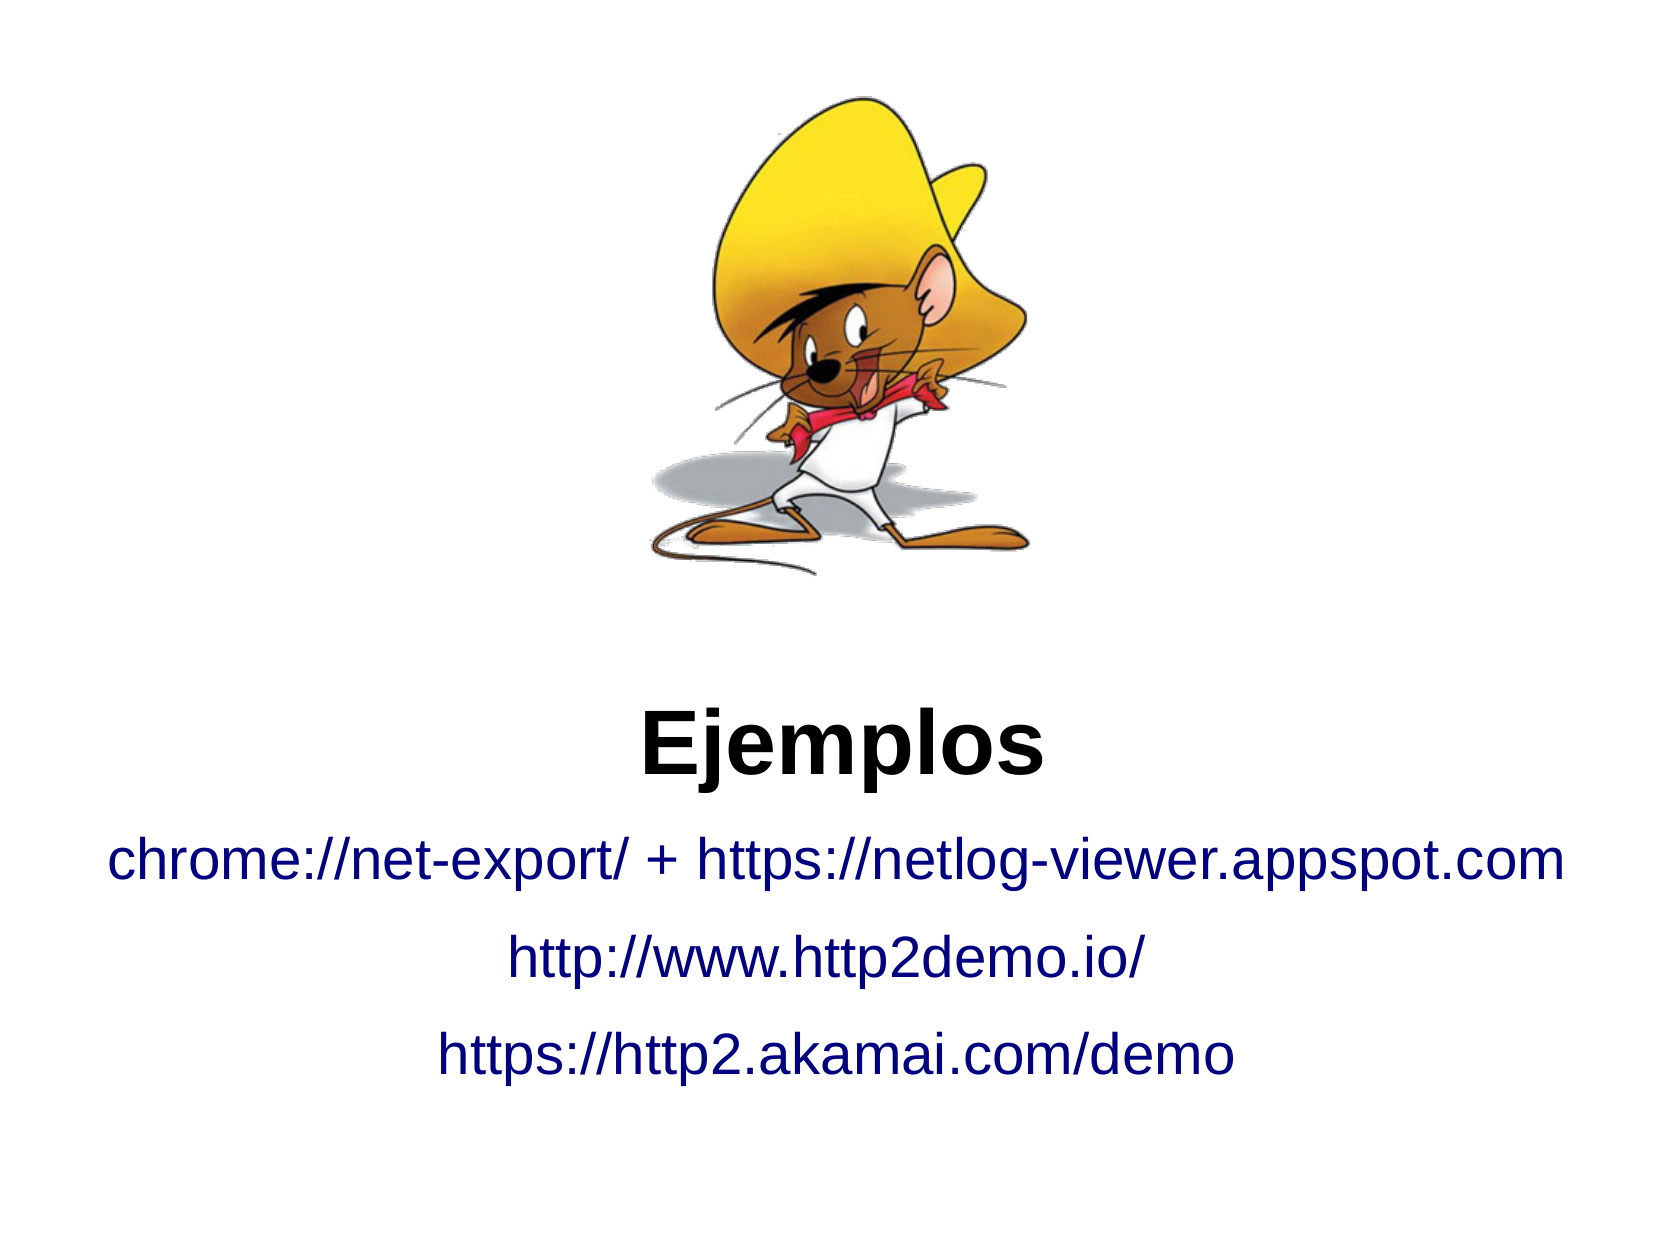

# Ejemplos
chrome://net-export/ + https://netlog-viewer.appspot.com
http://www.http2demo.io/
https://http2.akamai.com/demo